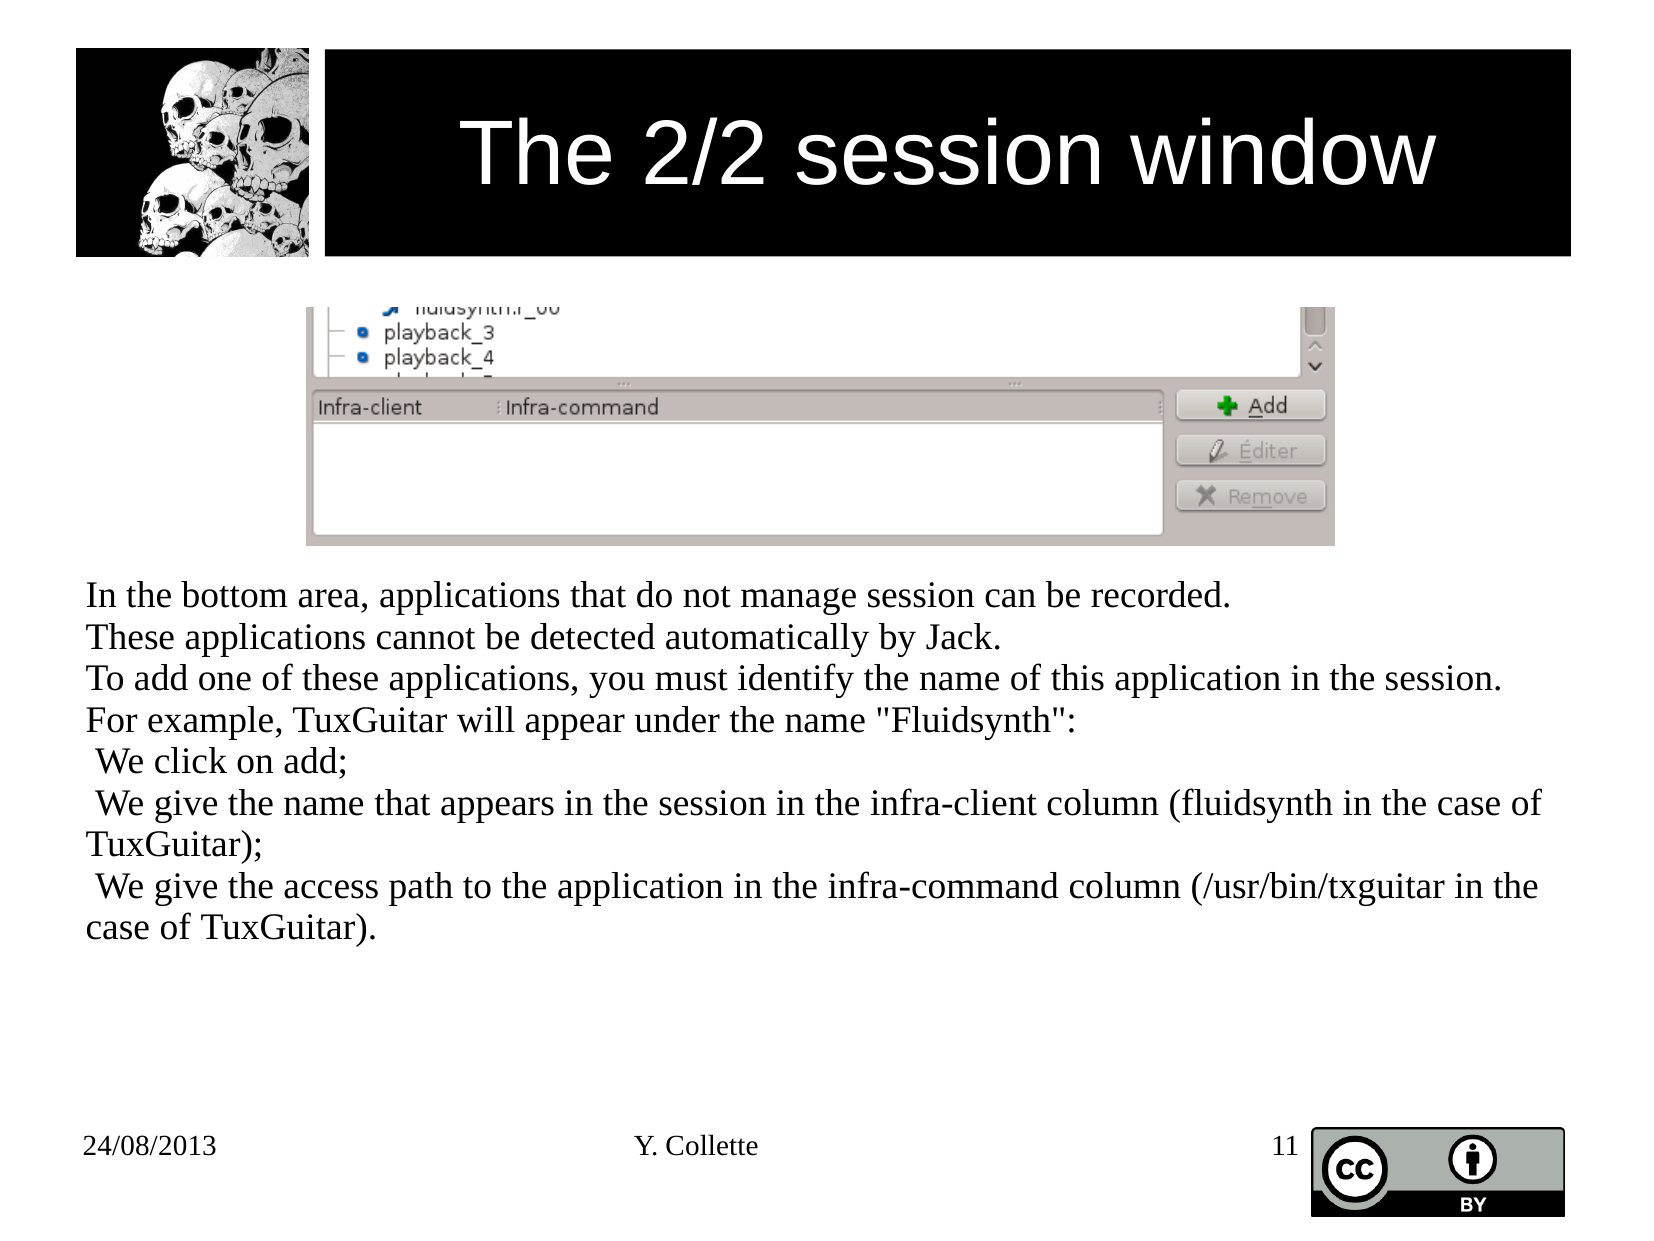

# The 2/2 session window
In the bottom area, applications that do not manage session can be recorded.
These applications cannot be detected automatically by Jack.
To add one of these applications, you must identify the name of this application in the session.
For example, TuxGuitar will appear under the name "Fluidsynth":
 We click on add;
 We give the name that appears in the session in the infra-client column (fluidsynth in the case of TuxGuitar);
 We give the access path to the application in the infra-command column (/usr/bin/txguitar in the case of TuxGuitar).
Y. Collette
11